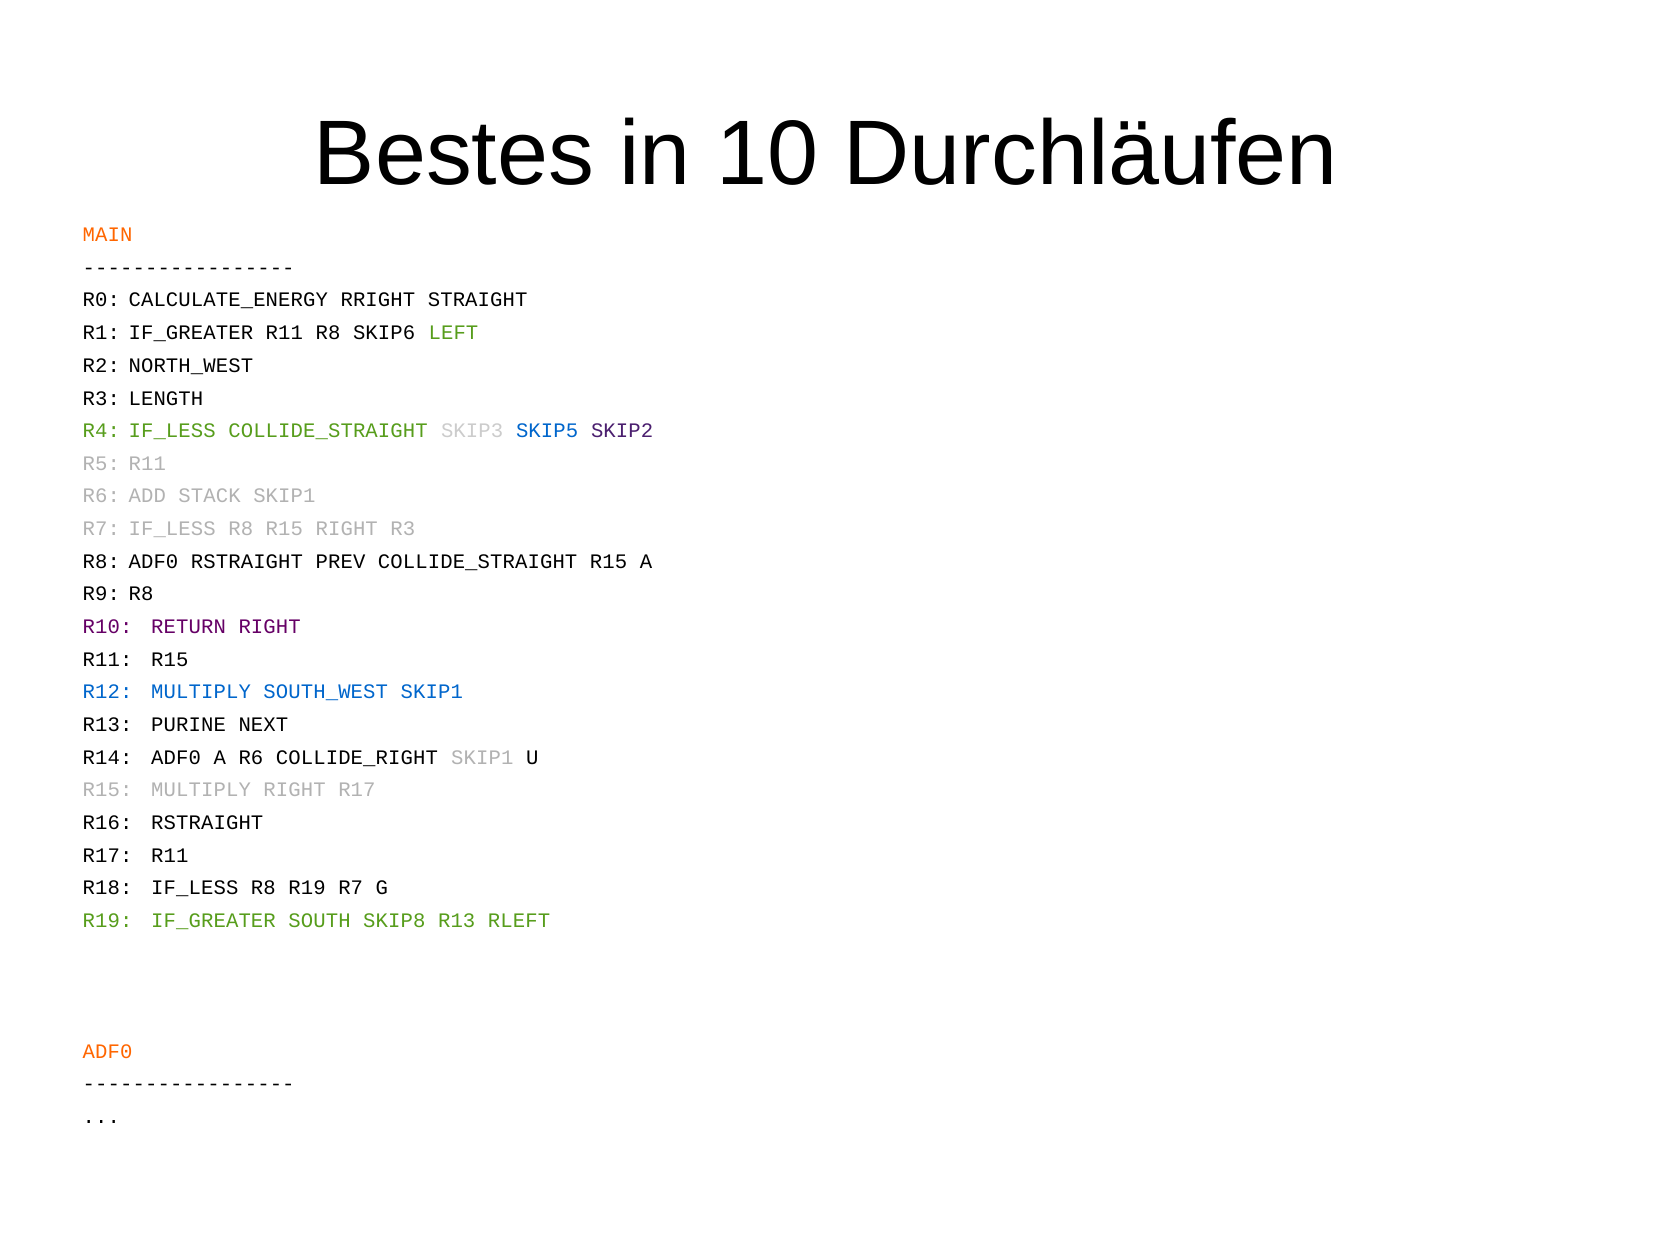

# Bestes in 10 Durchläufen
MAIN
-----------------
R0:	CALCULATE_ENERGY RRIGHT STRAIGHT
R1:	IF_GREATER R11 R8 SKIP6 LEFT
R2:	NORTH_WEST
R3:	LENGTH
R4:	IF_LESS COLLIDE_STRAIGHT SKIP3 SKIP5 SKIP2
R5:	R11
R6:	ADD STACK SKIP1
R7:	IF_LESS R8 R15 RIGHT R3
R8:	ADF0 RSTRAIGHT PREV COLLIDE_STRAIGHT R15 A
R9:	R8
R10:	RETURN RIGHT
R11:	R15
R12:	MULTIPLY SOUTH_WEST SKIP1
R13:	PURINE NEXT
R14:	ADF0 A R6 COLLIDE_RIGHT SKIP1 U
R15:	MULTIPLY RIGHT R17
R16:	RSTRAIGHT
R17:	R11
R18:	IF_LESS R8 R19 R7 G
R19:	IF_GREATER SOUTH SKIP8 R13 RLEFT
ADF0
-----------------
...